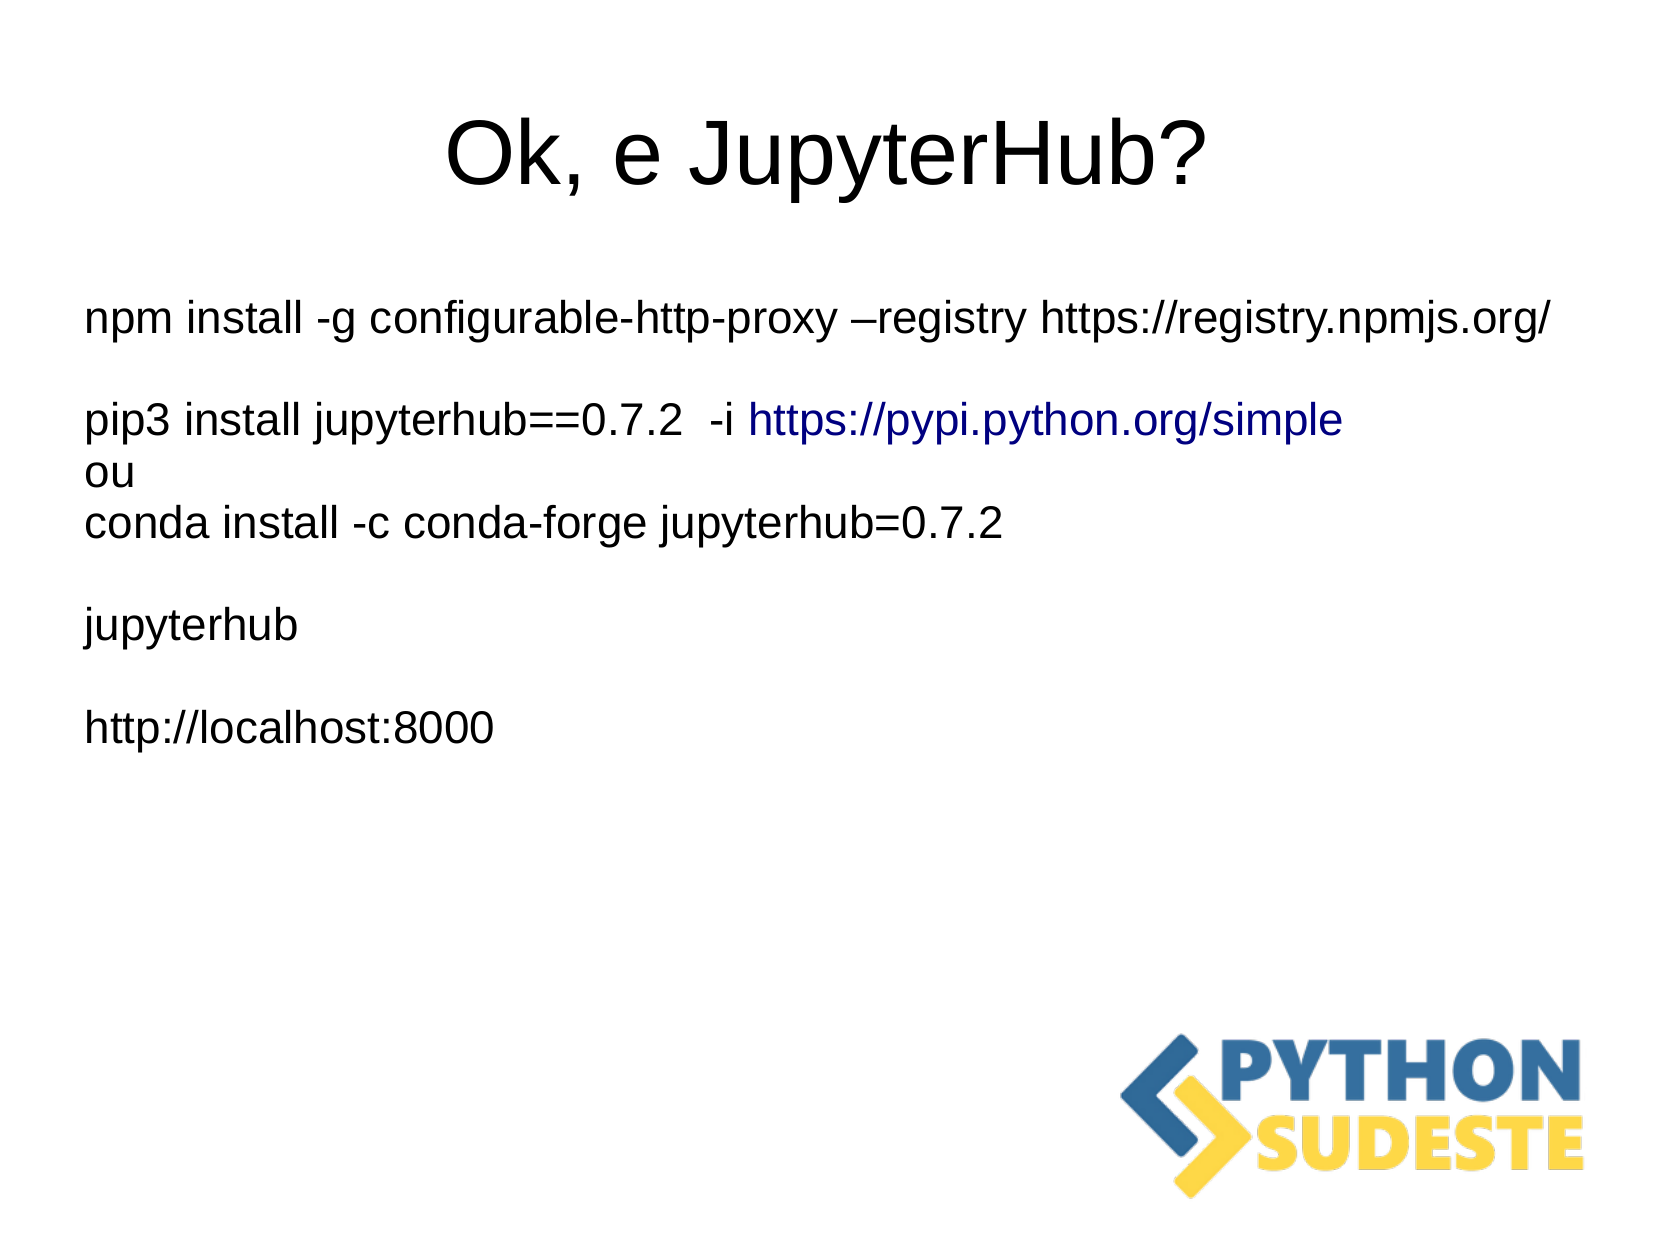

# Ok, e JupyterHub?
npm install -g configurable-http-proxy –registry https://registry.npmjs.org/
pip3 install jupyterhub==0.7.2 -i https://pypi.python.org/simple
ou
conda install -c conda-forge jupyterhub=0.7.2
jupyterhub
http://localhost:8000